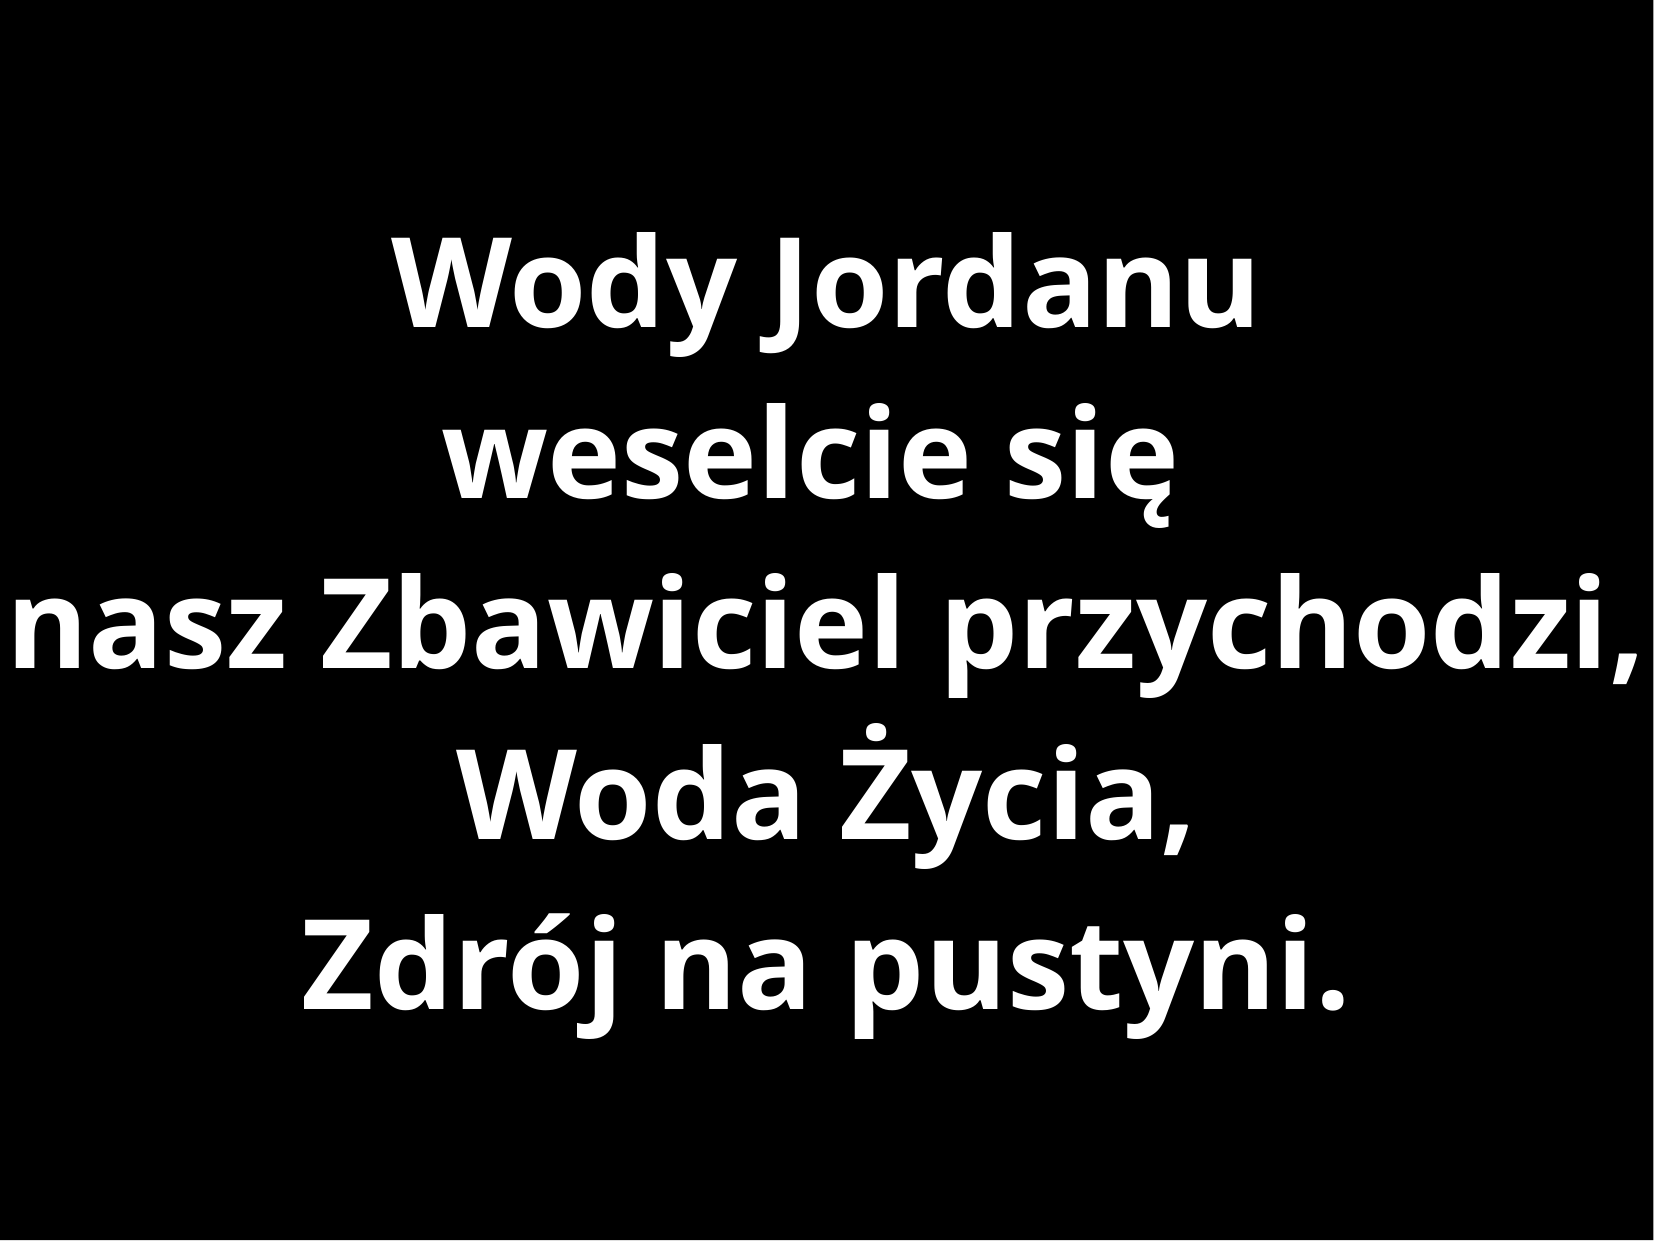

# Wody Jordanu weselcie się nasz Zbawiciel przychodzi, Woda Życia, Zdrój na pustyni.